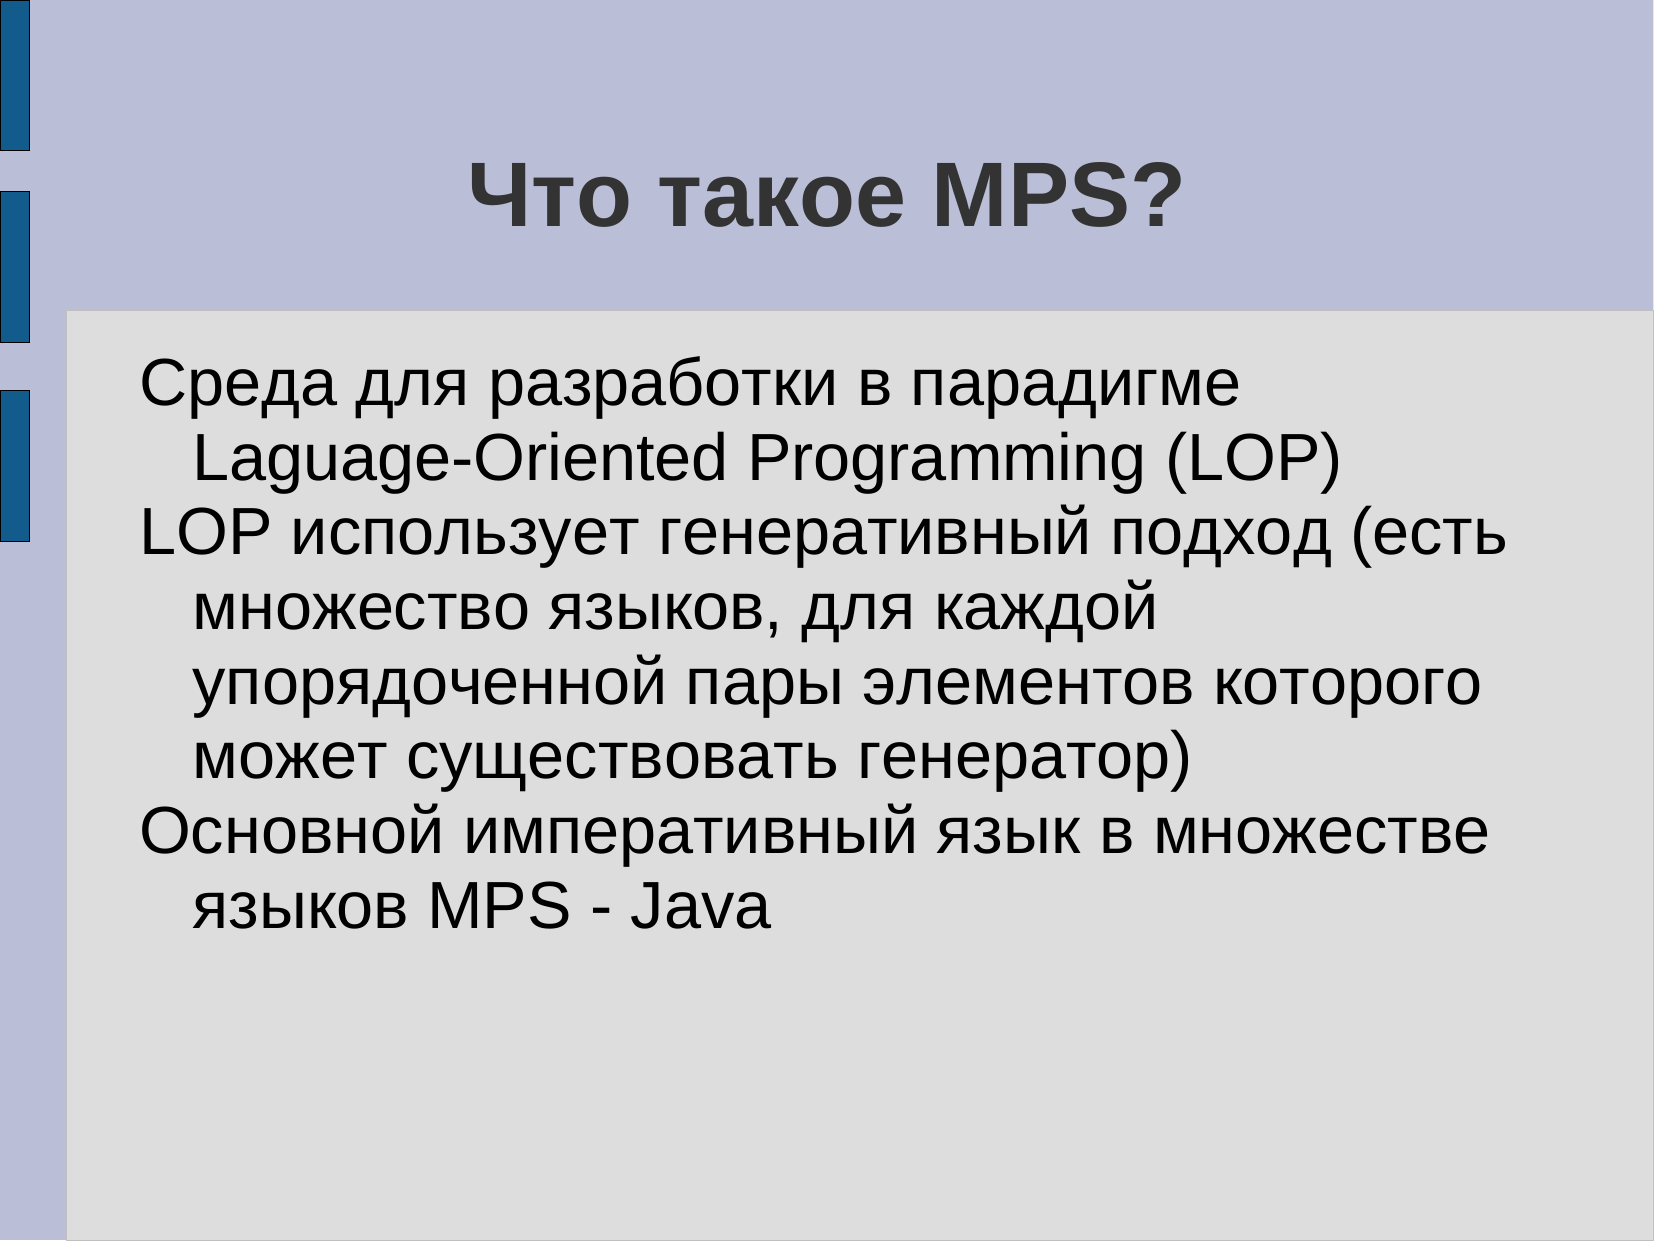

# Что такое MPS?
Среда для разработки в парадигме Laguage-Oriented Programming (LOP)
LOP использует генеративный подход (есть множество языков, для каждой упорядоченной пары элементов которого может существовать генератор)
Основной императивный язык в множестве языков MPS - Java